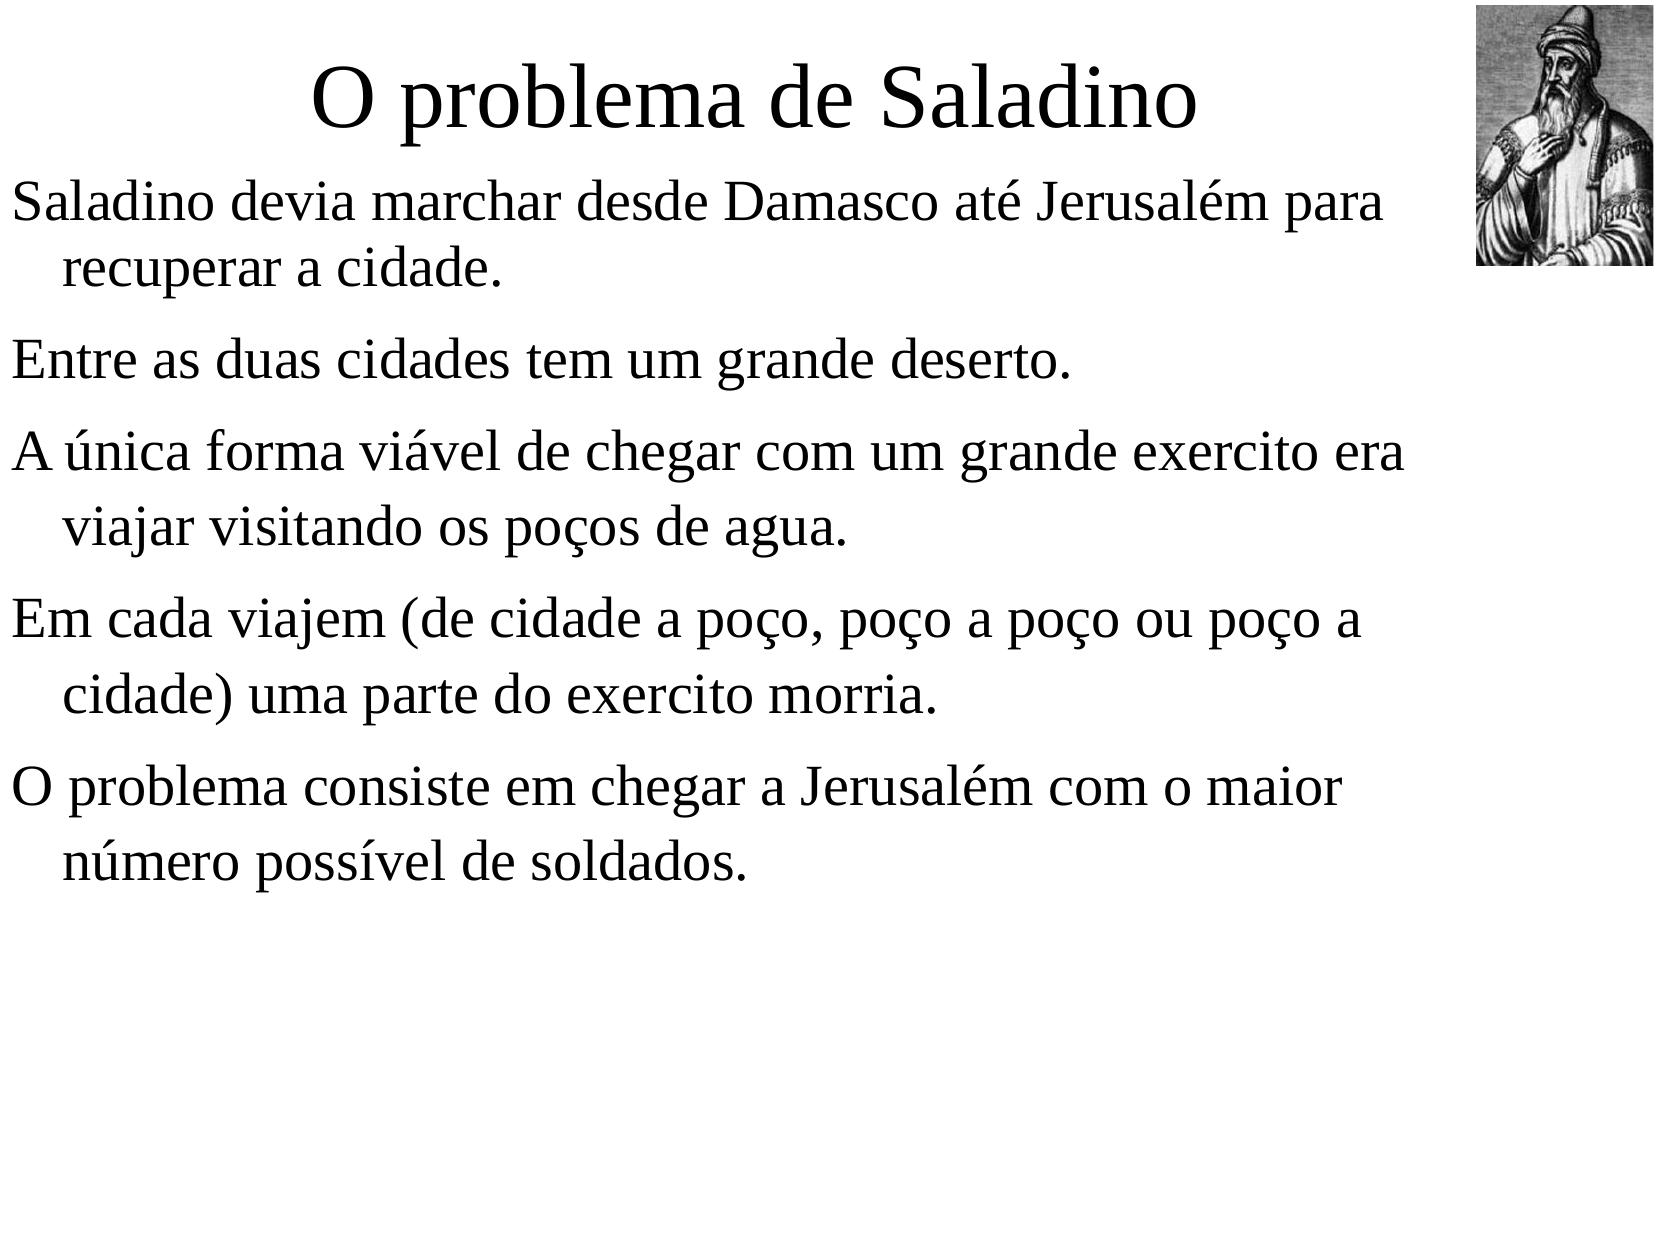

# O problema de Saladino
Saladino devia marchar desde Damasco até Jerusalém para recuperar a cidade.
Entre as duas cidades tem um grande deserto.
A única forma viável de chegar com um grande exercito era viajar visitando os poços de agua.
Em cada viajem (de cidade a poço, poço a poço ou poço a cidade) uma parte do exercito morria.
O problema consiste em chegar a Jerusalém com o maior número possível de soldados.